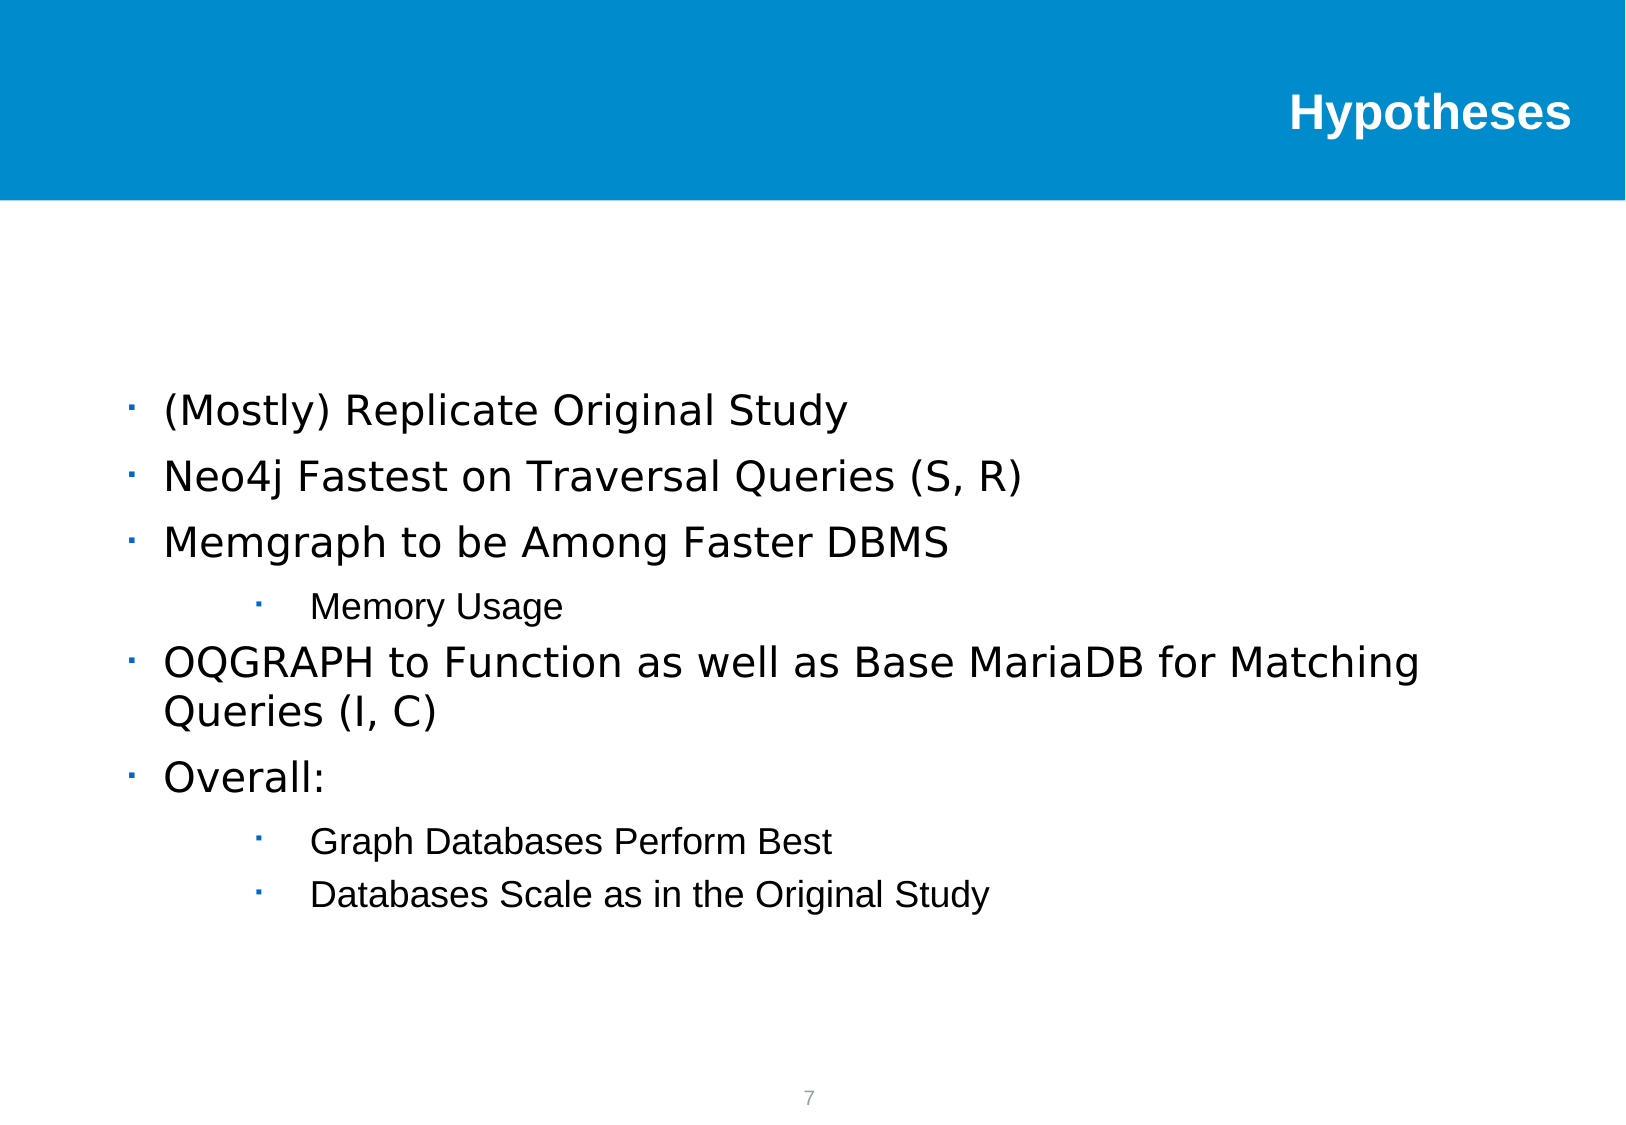

# Hypotheses
(Mostly) Replicate Original Study
Neo4j Fastest on Traversal Queries (S, R)
Memgraph to be Among Faster DBMS
Memory Usage
OQGRAPH to Function as well as Base MariaDB for Matching Queries (I, C)
Overall:
Graph Databases Perform Best
Databases Scale as in the Original Study